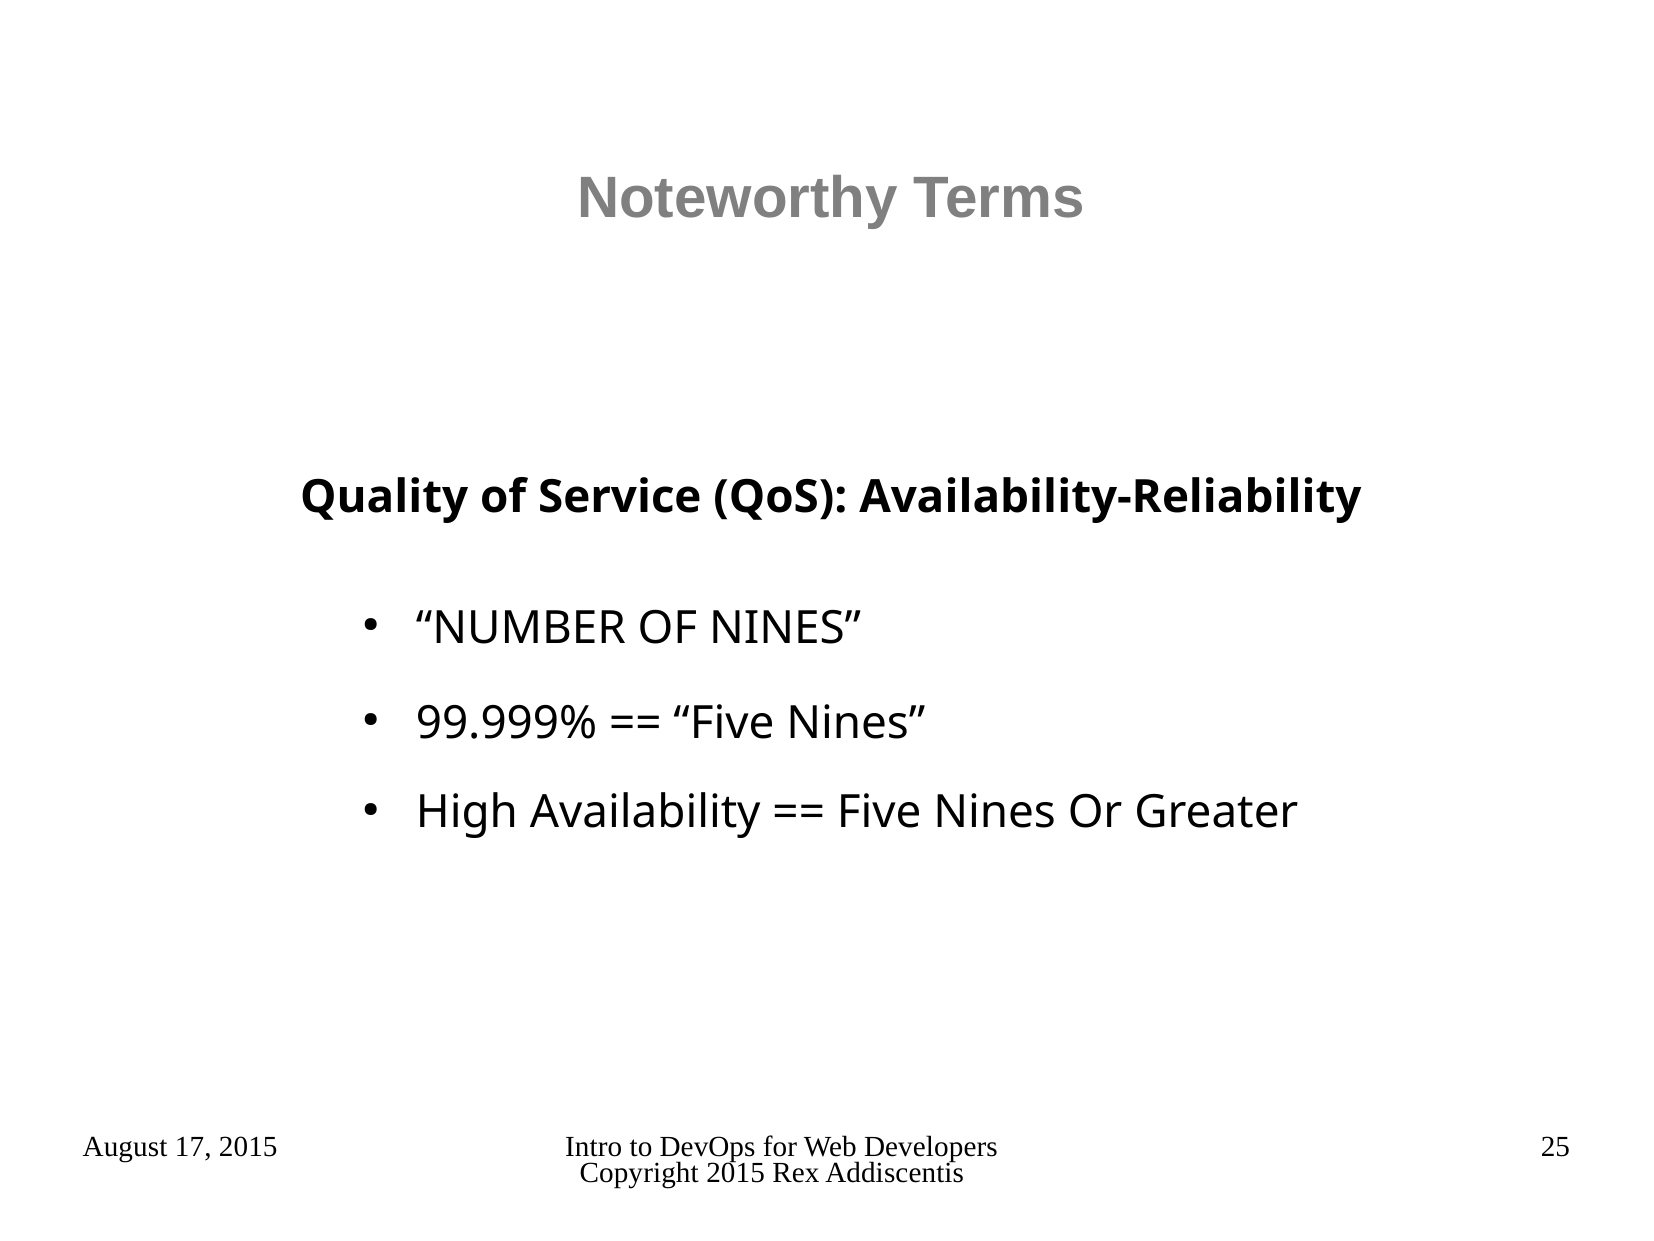

# Noteworthy Terms Quality of Service (QoS): Availability-Reliability
“NUMBER OF NINES”
99.999% == “Five Nines”
High Availability == Five Nines Or Greater
August 17, 2015
Intro to DevOps for Web Developers Copyright 2015 Rex Addiscentis
25